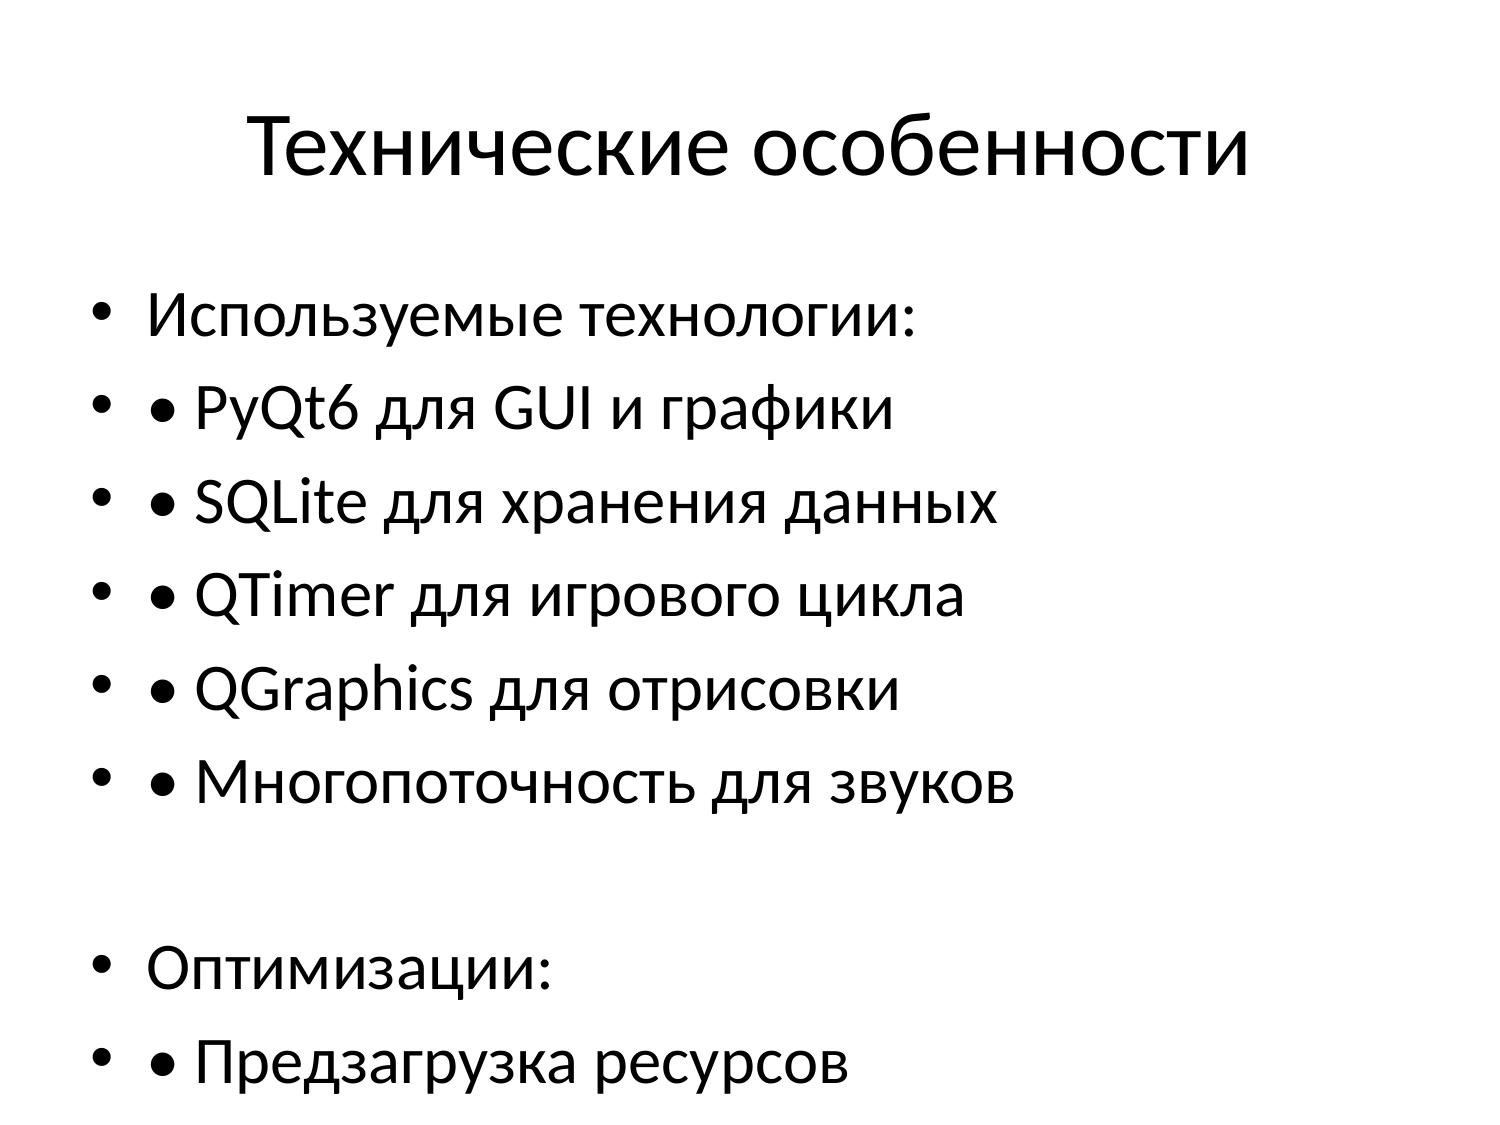

# Технические особенности
Используемые технологии:
• PyQt6 для GUI и графики
• SQLite для хранения данных
• QTimer для игрового цикла
• QGraphics для отрисовки
• Многопоточность для звуков
Оптимизации:
• Предзагрузка ресурсов
• Кэширование объектов
• Эффективная очистка памяти